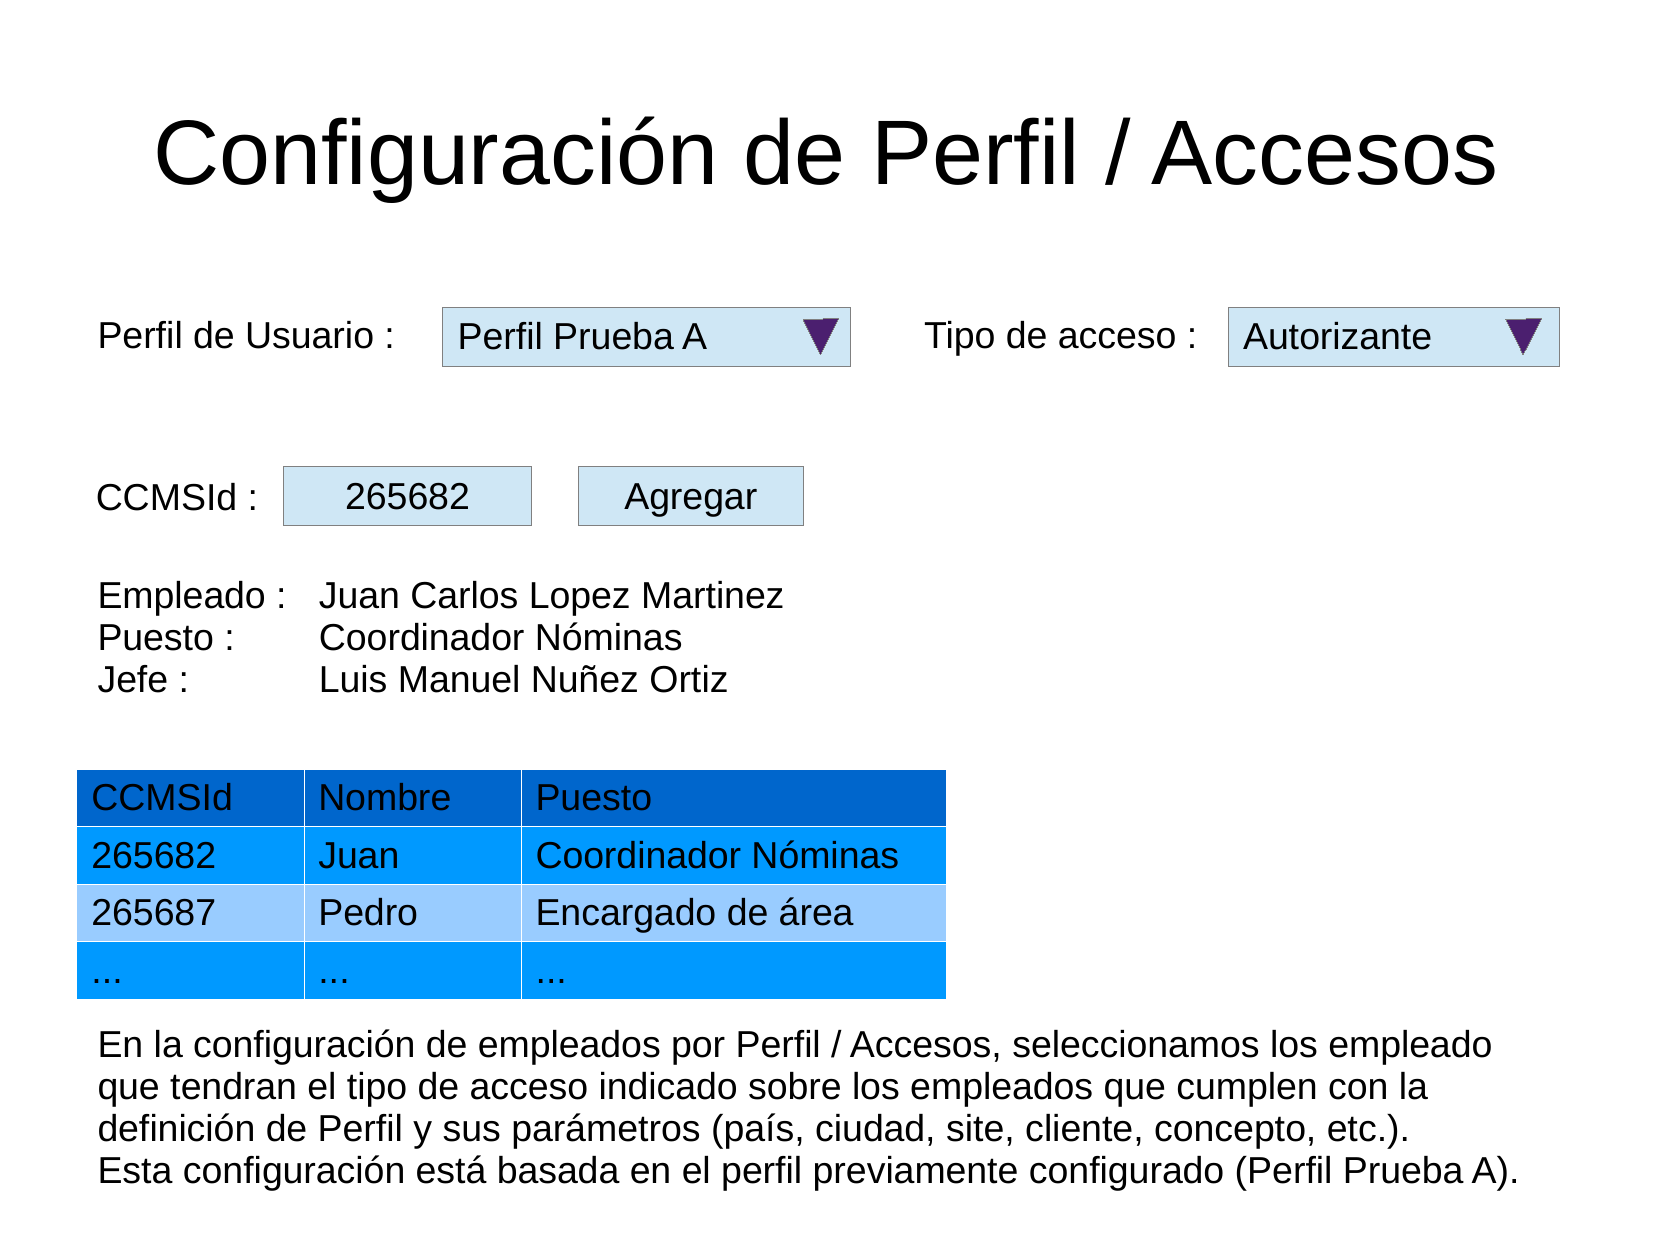

# Configuración de Perfil / Accesos
Perfil de Usuario :
Perfil Prueba A
Tipo de acceso :
Autorizante
265682
Agregar
CCMSId :
Empleado : 	Juan Carlos Lopez Martinez
Puesto : 	Coordinador Nóminas
Jefe : 		Luis Manuel Nuñez Ortiz
| CCMSId | Nombre | Puesto |
| --- | --- | --- |
| 265682 | Juan | Coordinador Nóminas |
| 265687 | Pedro | Encargado de área |
| ... | ... | ... |
En la configuración de empleados por Perfil / Accesos, seleccionamos los empleado que tendran el tipo de acceso indicado sobre los empleados que cumplen con la definición de Perfil y sus parámetros (país, ciudad, site, cliente, concepto, etc.).
Esta configuración está basada en el perfil previamente configurado (Perfil Prueba A).